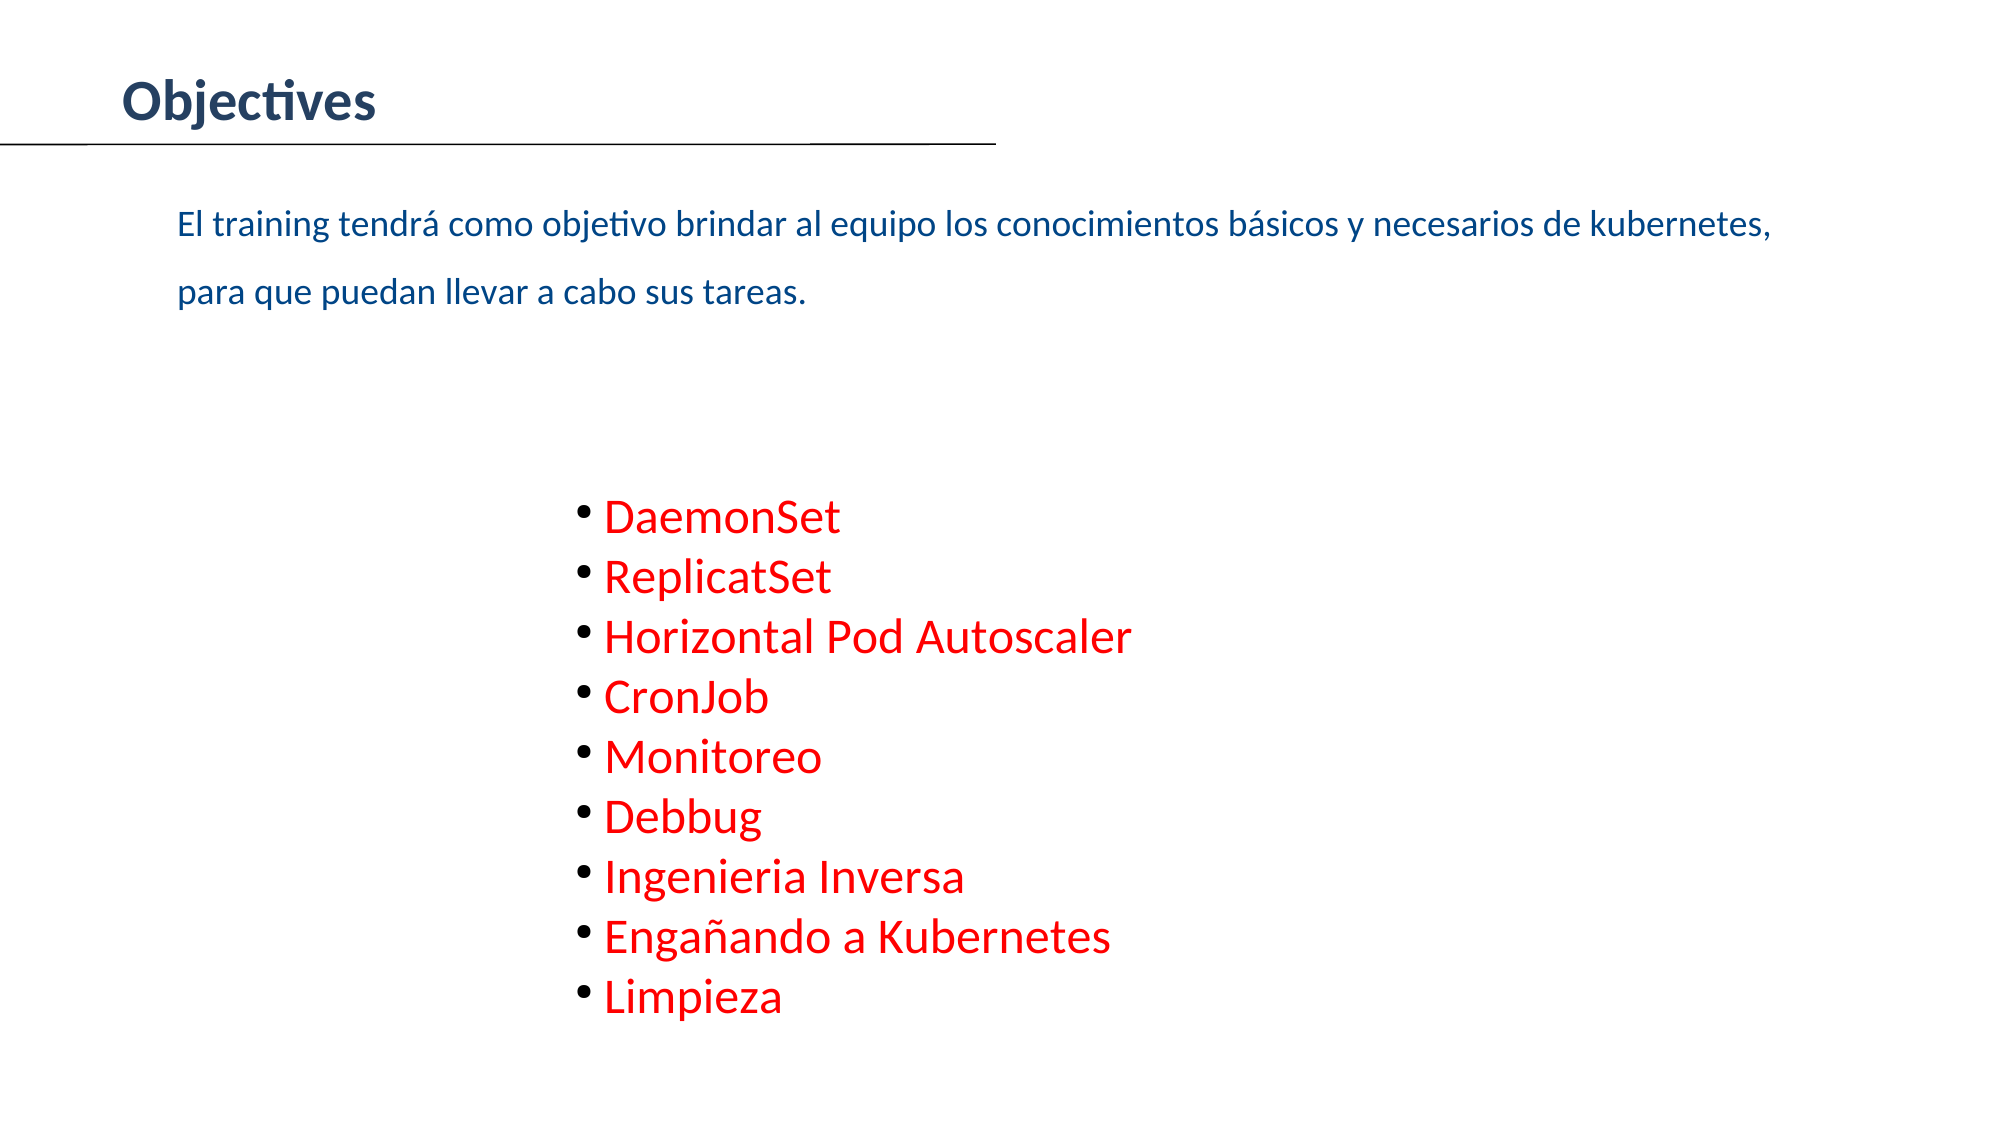

Objectives
El training tendrá como objetivo brindar al equipo los conocimientos básicos y necesarios de kubernetes, para que puedan llevar a cabo sus tareas.
 DaemonSet
 ReplicatSet
 Horizontal Pod Autoscaler
 CronJob
 Monitoreo
 Debbug
 Ingenieria Inversa
 Engañando a Kubernetes
 Limpieza